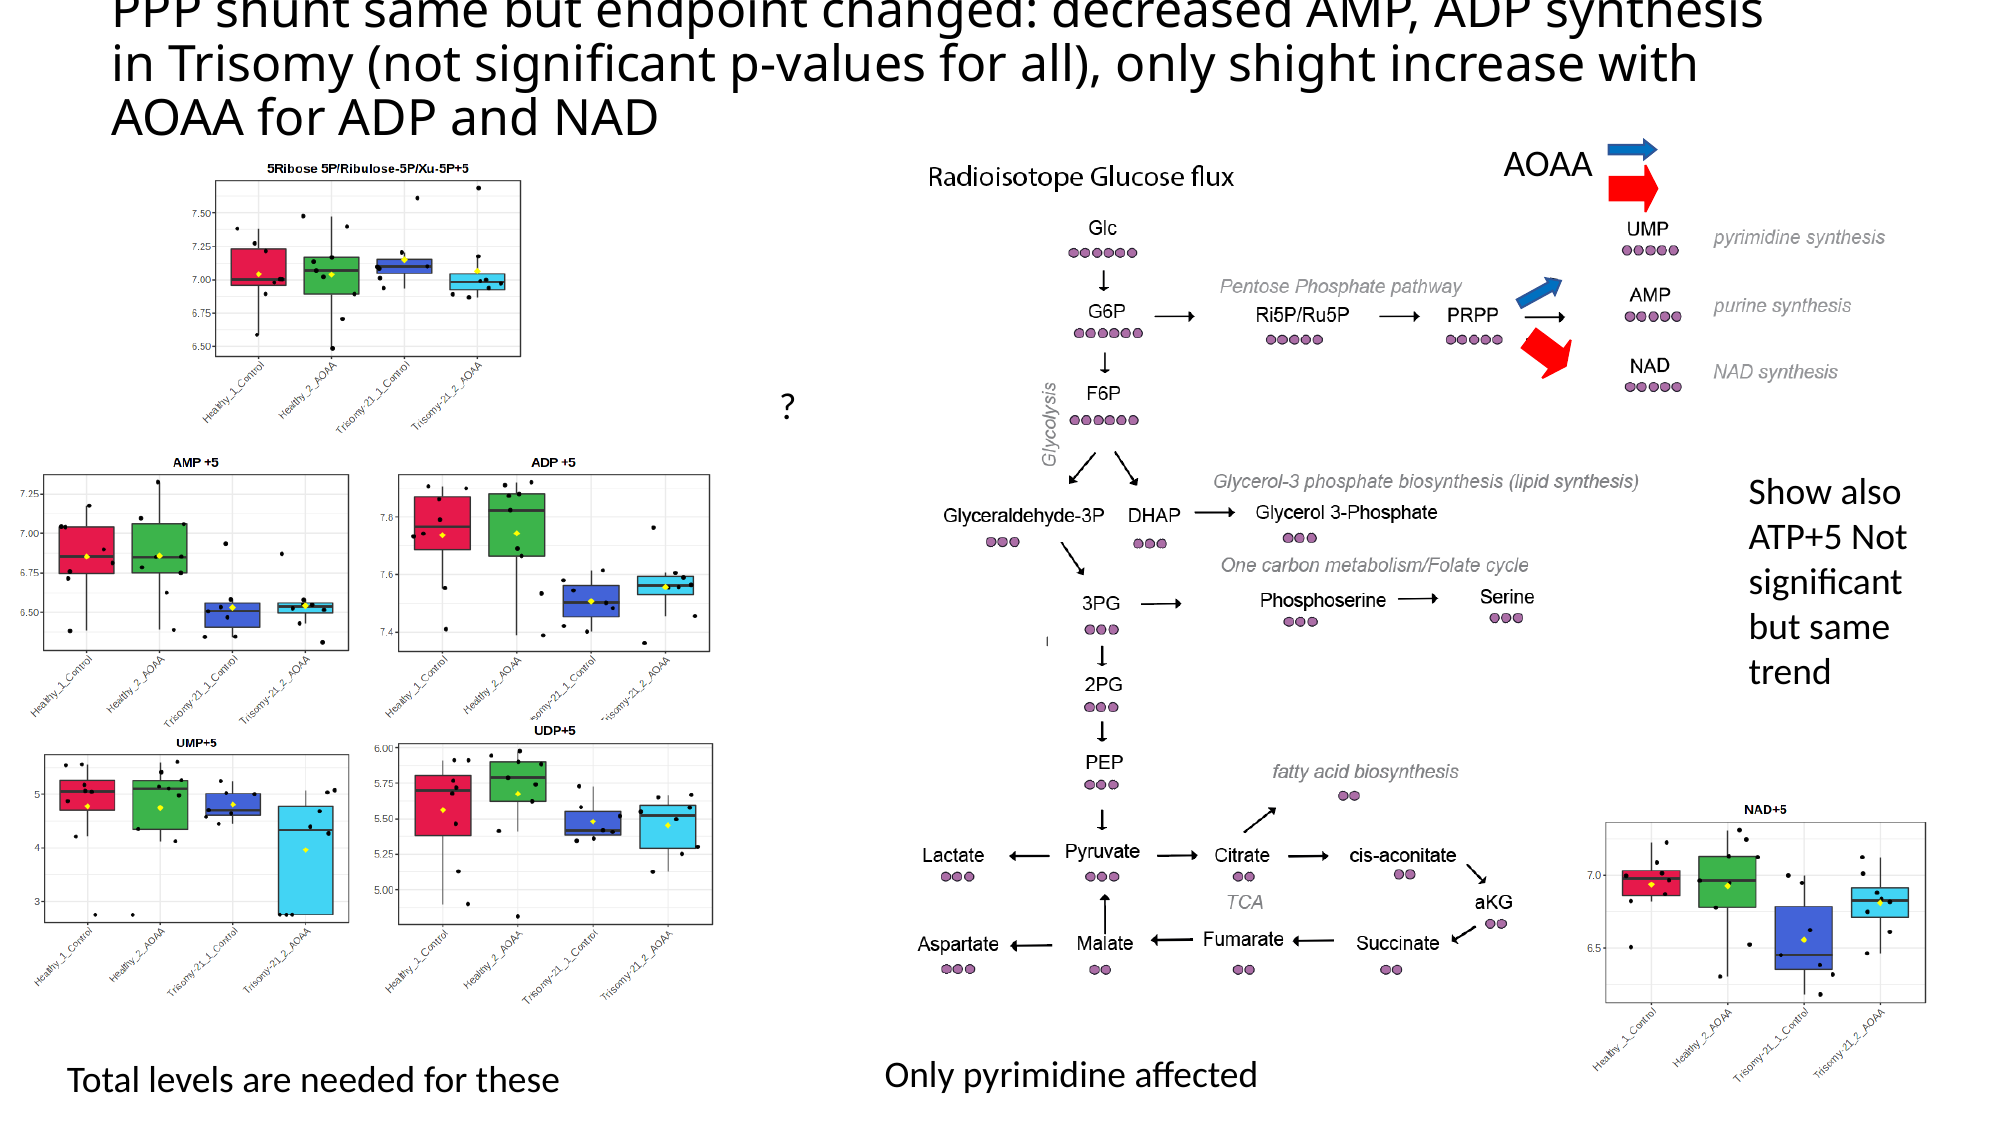

# PPP shunt same but endpoint changed: decreased AMP, ADP synthesis in Trisomy (not significant p-values for all), only shight increase with AOAA for ADP and NAD
AOAA
?
Show also ATP+5 Not significant but same trend
Only pyrimidine affected
Total levels are needed for these